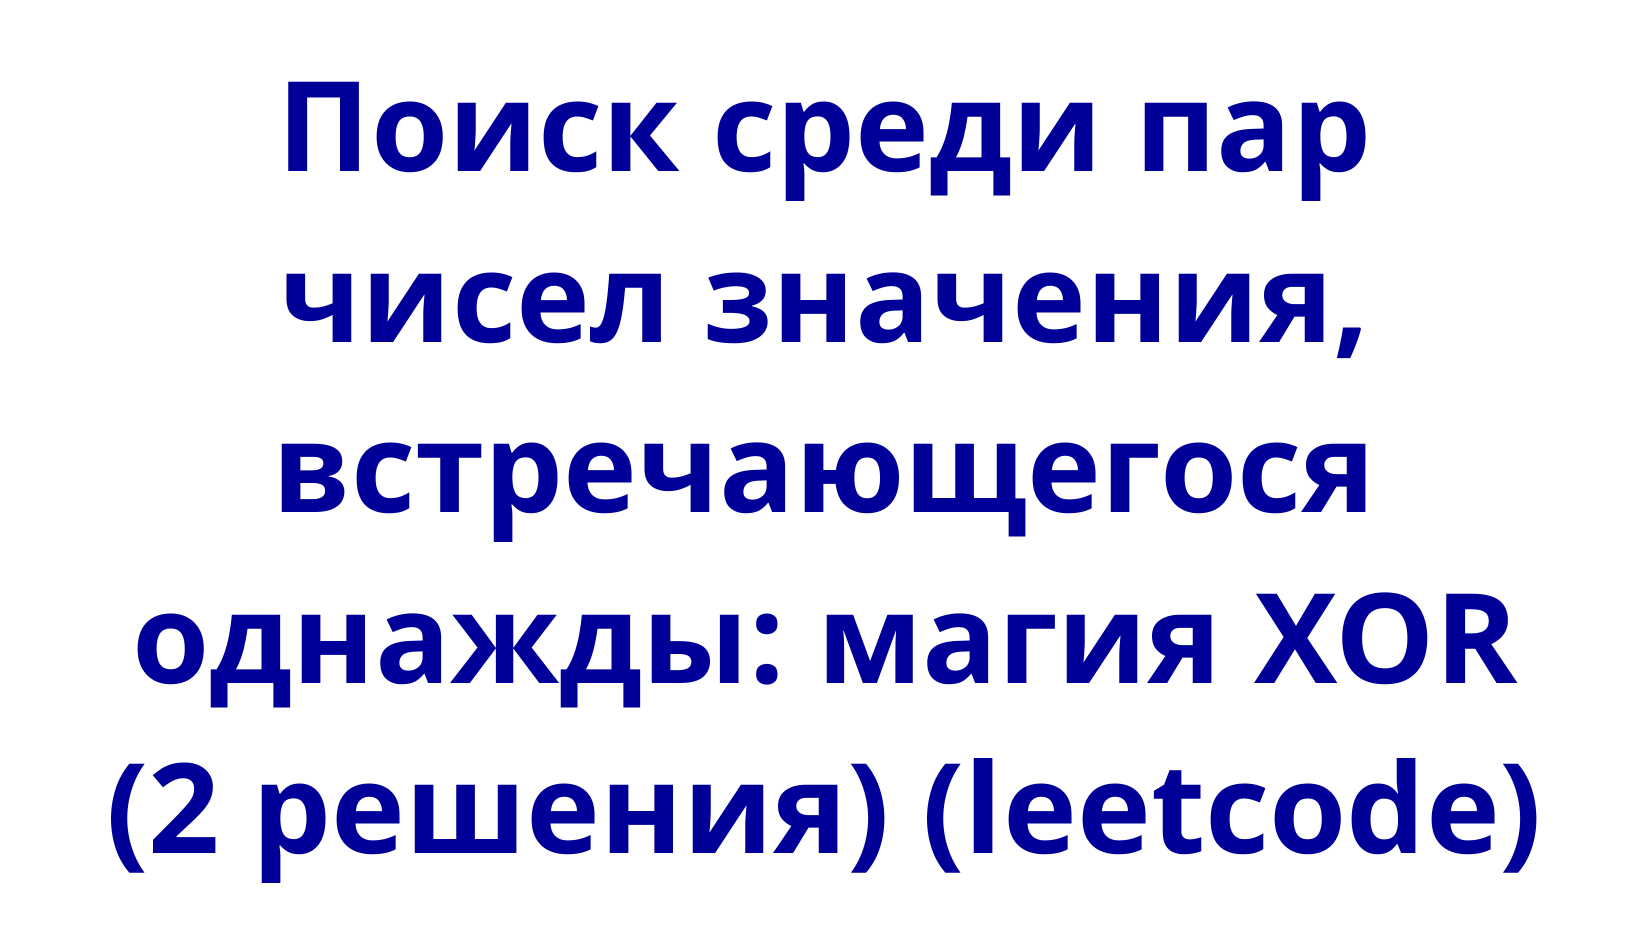

# Поиск среди пар
чисел значения, встречающегося однажды: магия XOR
(2 решения) (leetcode)